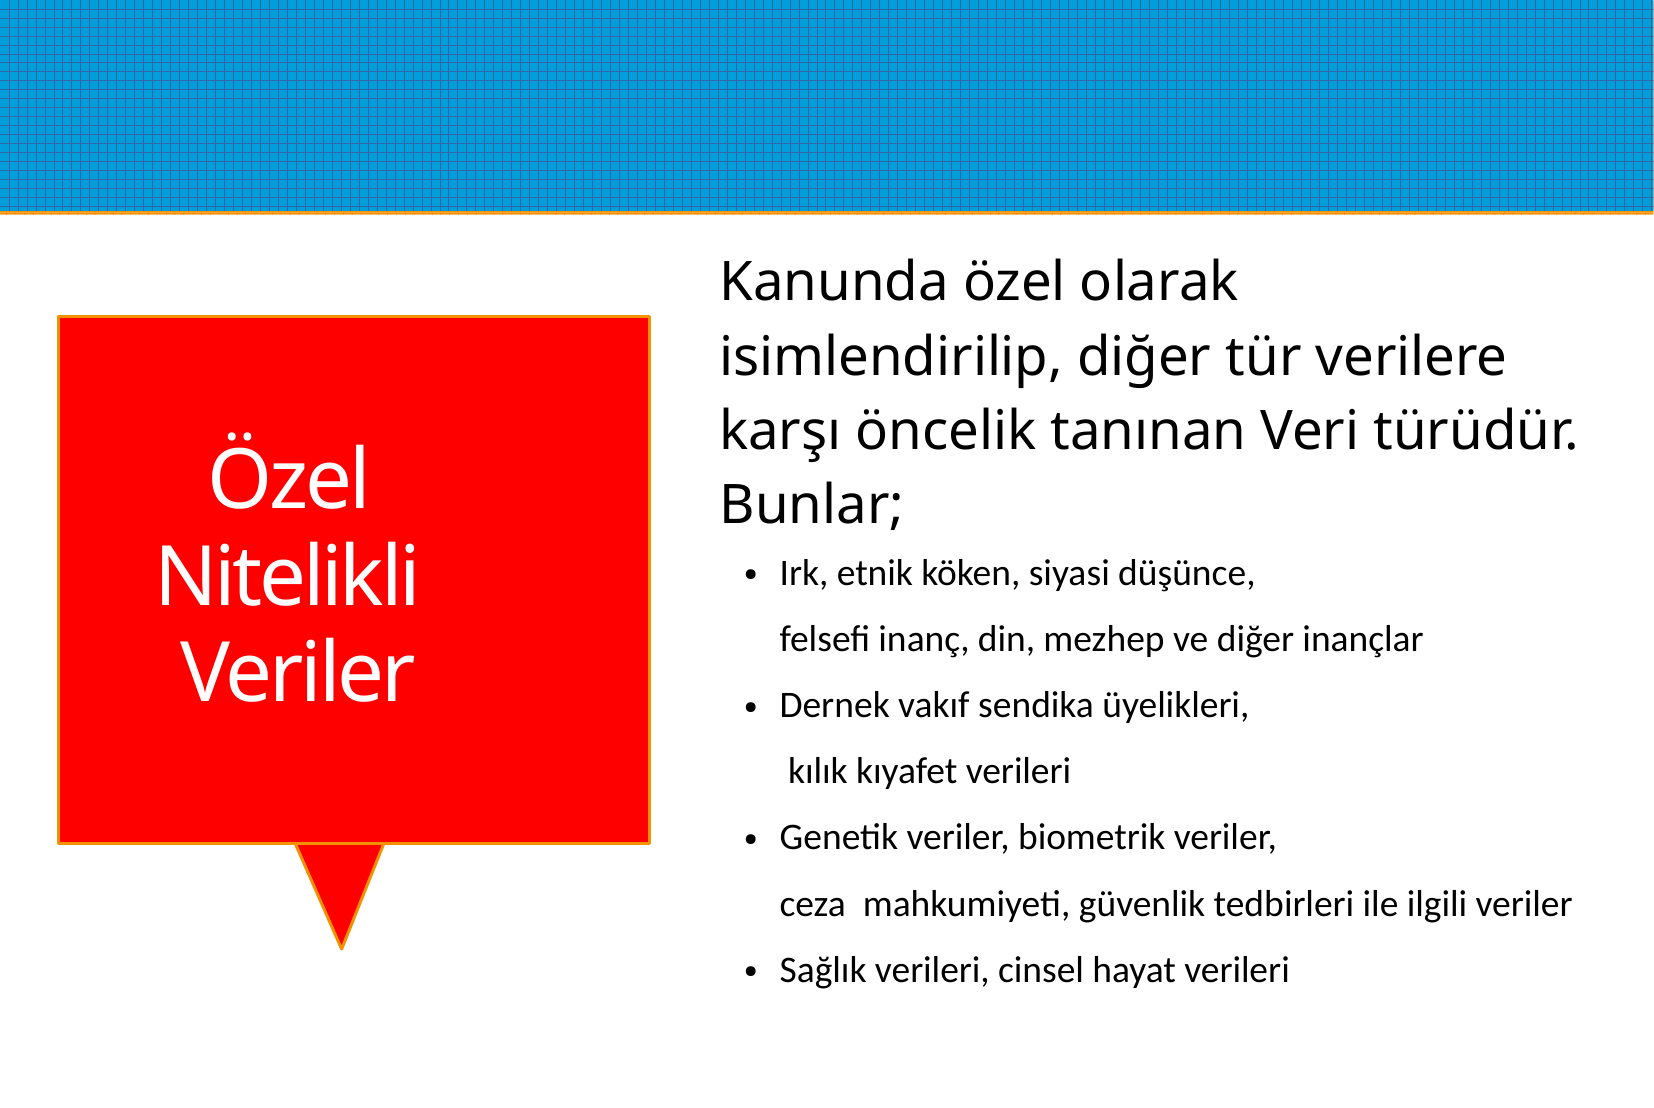

Kanunda özel olarak isimlendirilip, diğer tür verilere karşı öncelik tanınan Veri türüdür. Bunlar;
Irk, etnik köken, siyasi düşünce,
felsefi inanç, din, mezhep ve diğer inançlar
Dernek vakıf sendika üyelikleri,
 kılık kıyafet verileri
Genetik veriler, biometrik veriler,
ceza mahkumiyeti, güvenlik tedbirleri ile ilgili veriler
Sağlık verileri, cinsel hayat verileri
Özel Nitelikli
 Veriler